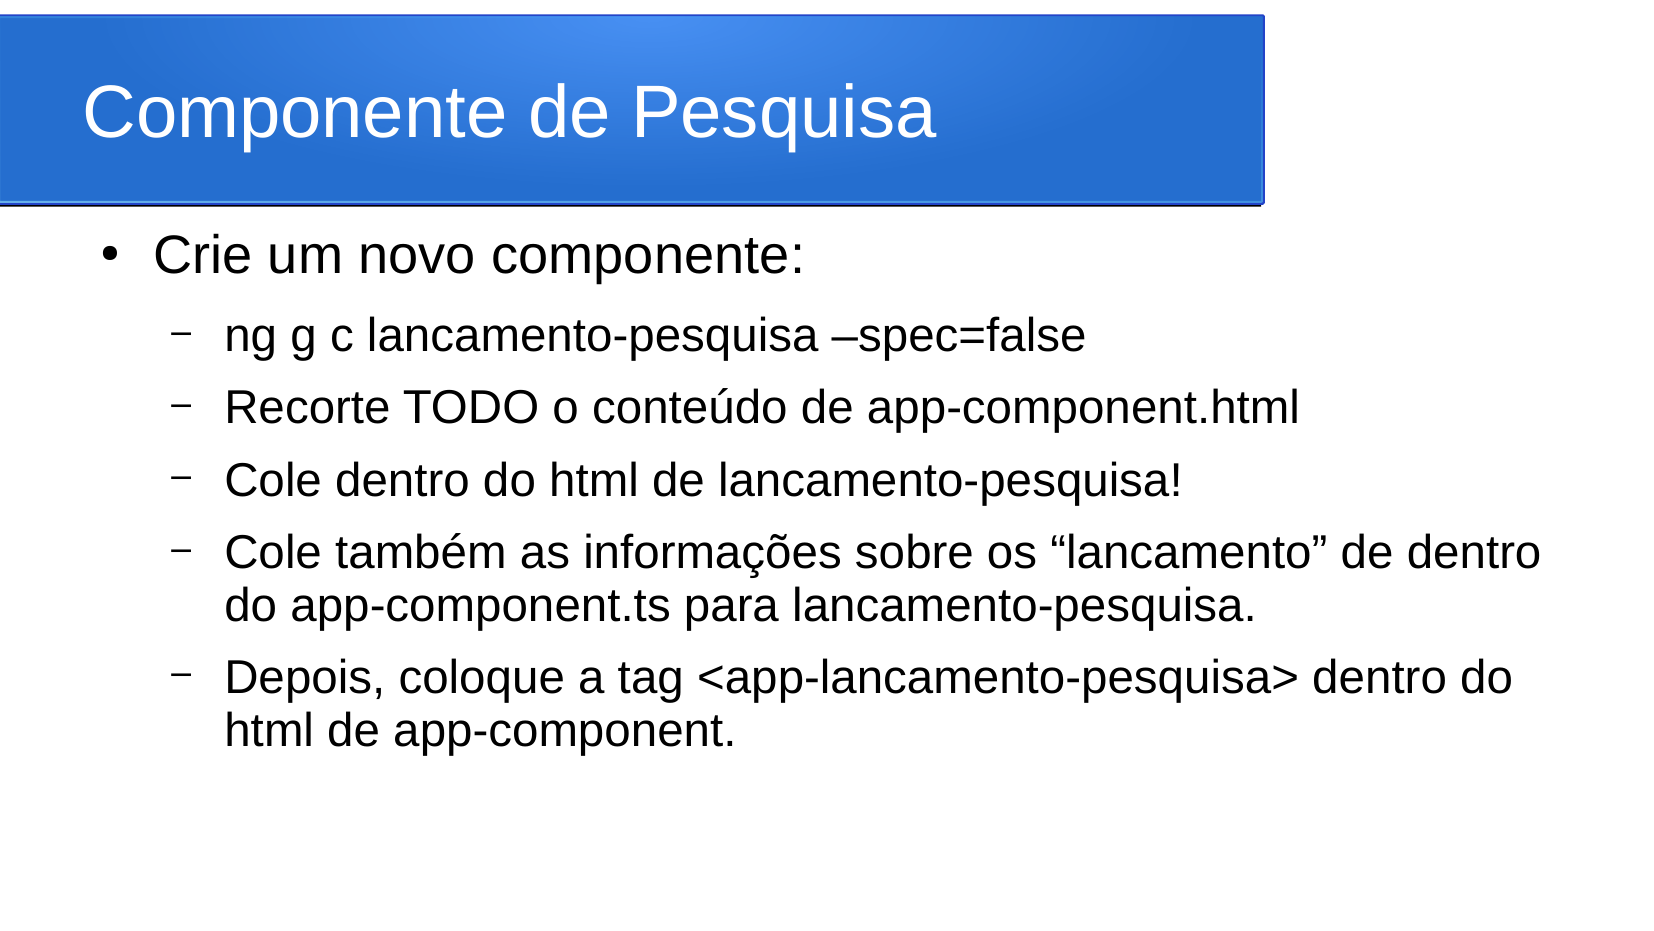

# Componente de Pesquisa
Crie um novo componente:
ng g c lancamento-pesquisa –spec=false
Recorte TODO o conteúdo de app-component.html
Cole dentro do html de lancamento-pesquisa!
Cole também as informações sobre os “lancamento” de dentro do app-component.ts para lancamento-pesquisa.
Depois, coloque a tag <app-lancamento-pesquisa> dentro do html de app-component.